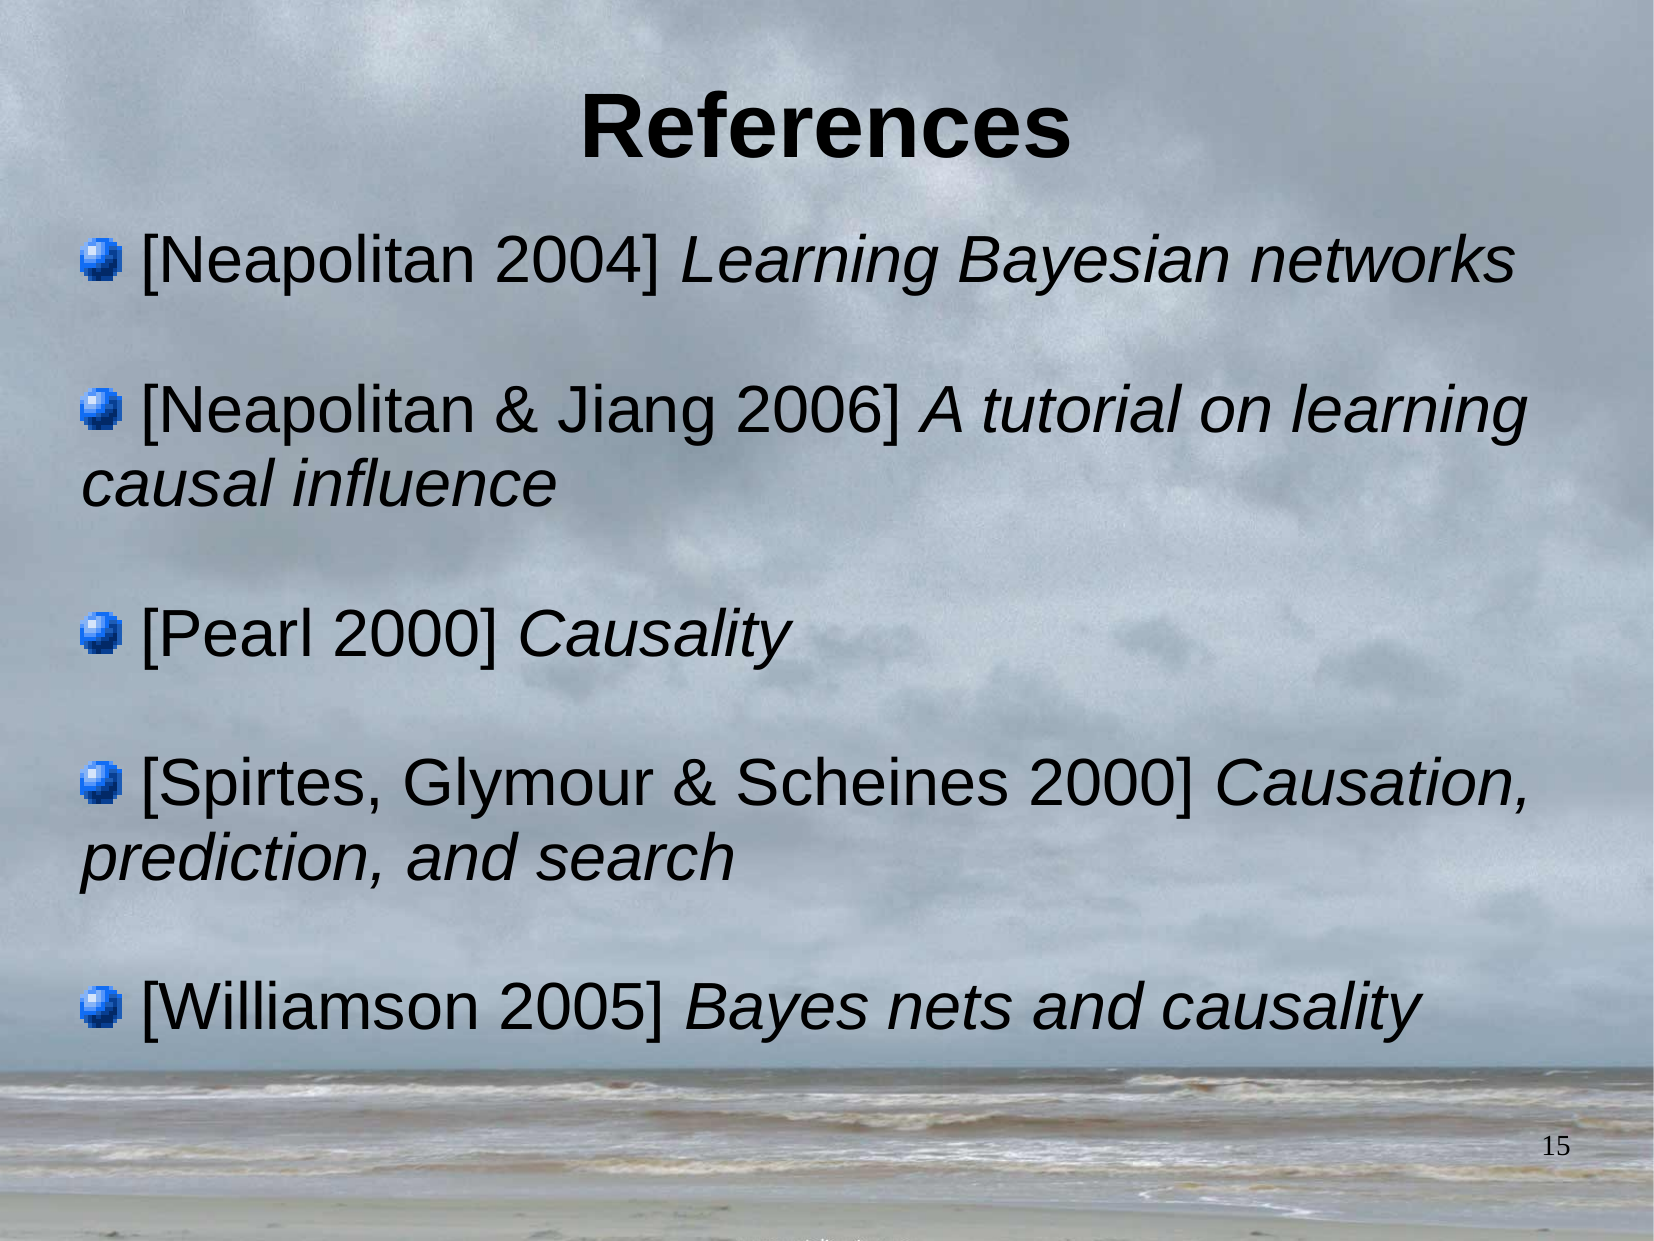

# References
 [Neapolitan 2004] Learning Bayesian networks
 [Neapolitan & Jiang 2006] A tutorial on learning causal influence
 [Pearl 2000] Causality
 [Spirtes, Glymour & Scheines 2000] Causation, prediction, and search
 [Williamson 2005] Bayes nets and causality
15